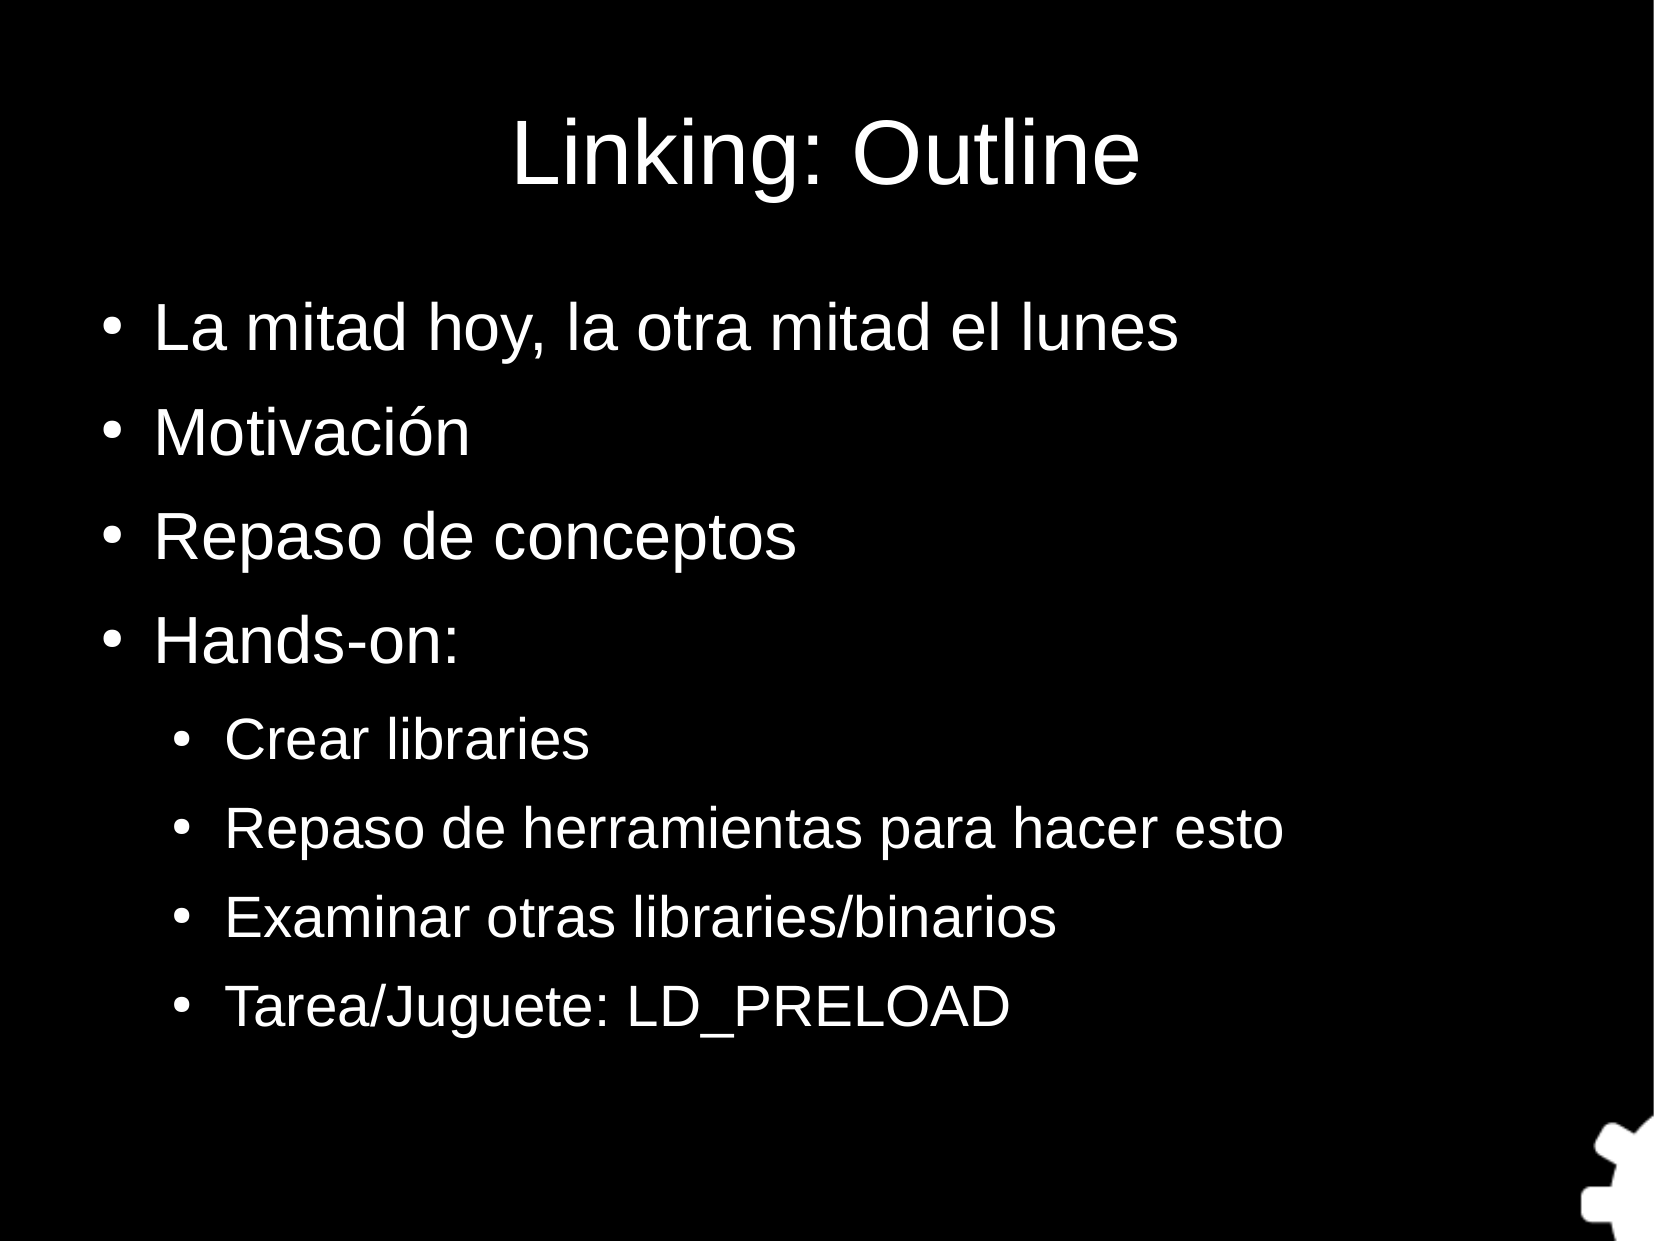

# Linking: Outline
La mitad hoy, la otra mitad el lunes
Motivación
Repaso de conceptos
Hands-on:
Crear libraries
Repaso de herramientas para hacer esto
Examinar otras libraries/binarios
Tarea/Juguete: LD_PRELOAD